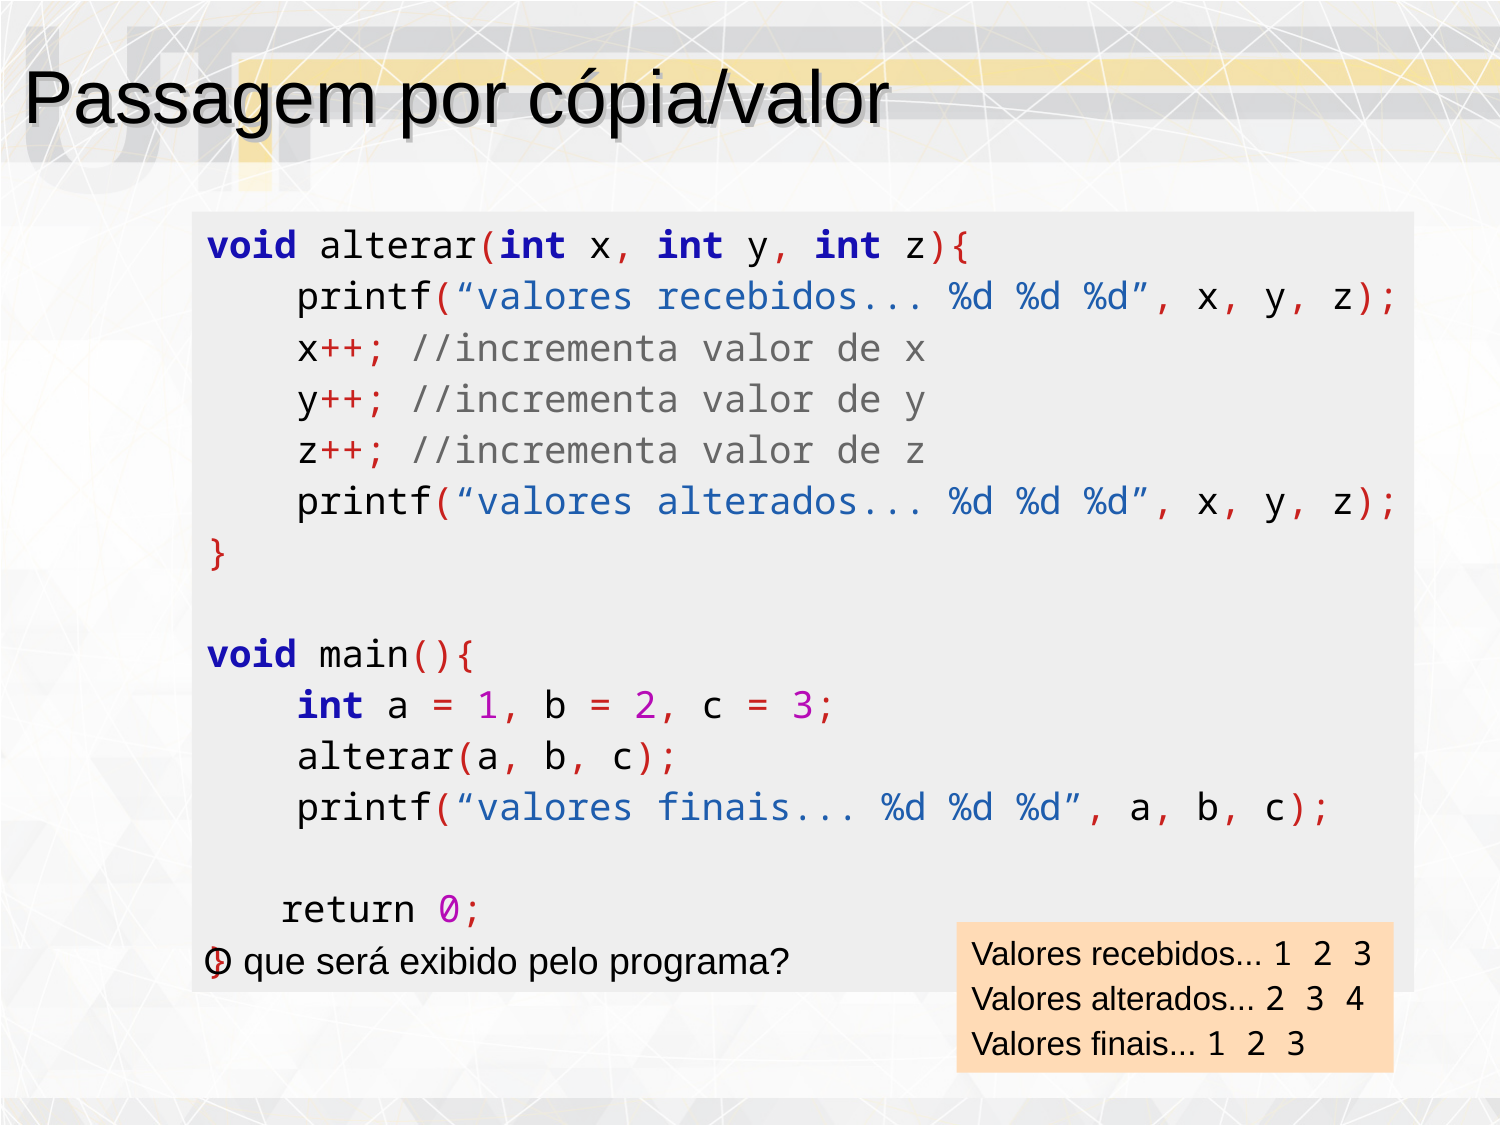

# Passagem por cópia/valor
void alterar(int x, int y, int z){
 printf(“valores recebidos... %d %d %d”, x, y, z);
 x++; //incrementa valor de x
 y++; //incrementa valor de y
 z++; //incrementa valor de z
 printf(“valores alterados... %d %d %d”, x, y, z);
}
void main(){
 int a = 1, b = 2, c = 3;
 alterar(a, b, c);
 printf(“valores finais... %d %d %d”, a, b, c);
	return 0;
}
Valores recebidos... 1 2 3
Valores alterados... 2 3 4
Valores finais... 1 2 3
O que será exibido pelo programa?